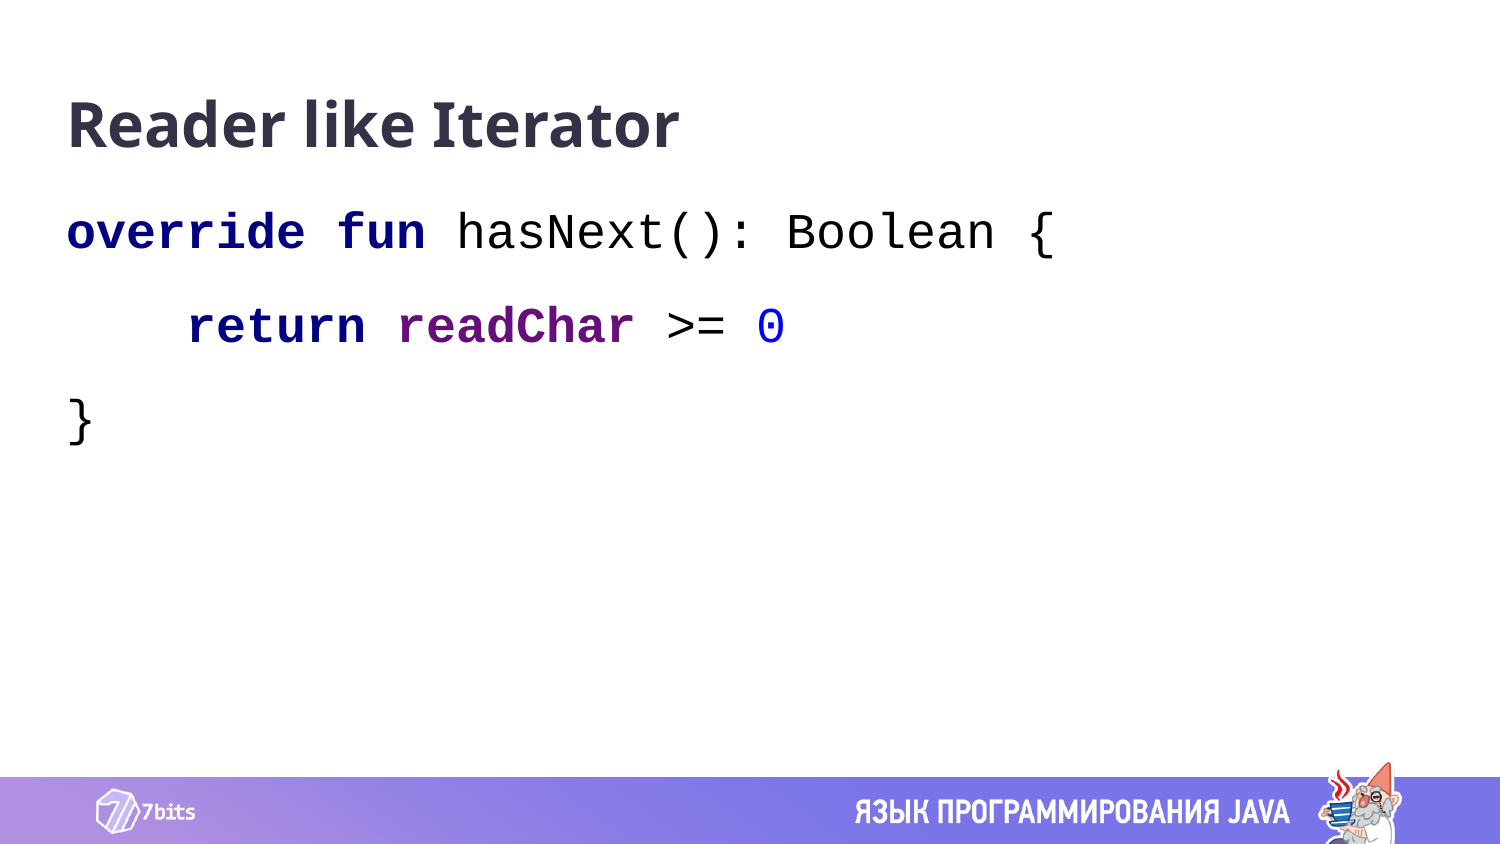

# Reader like Iterator
override fun hasNext(): Boolean {
 return readChar >= 0
}